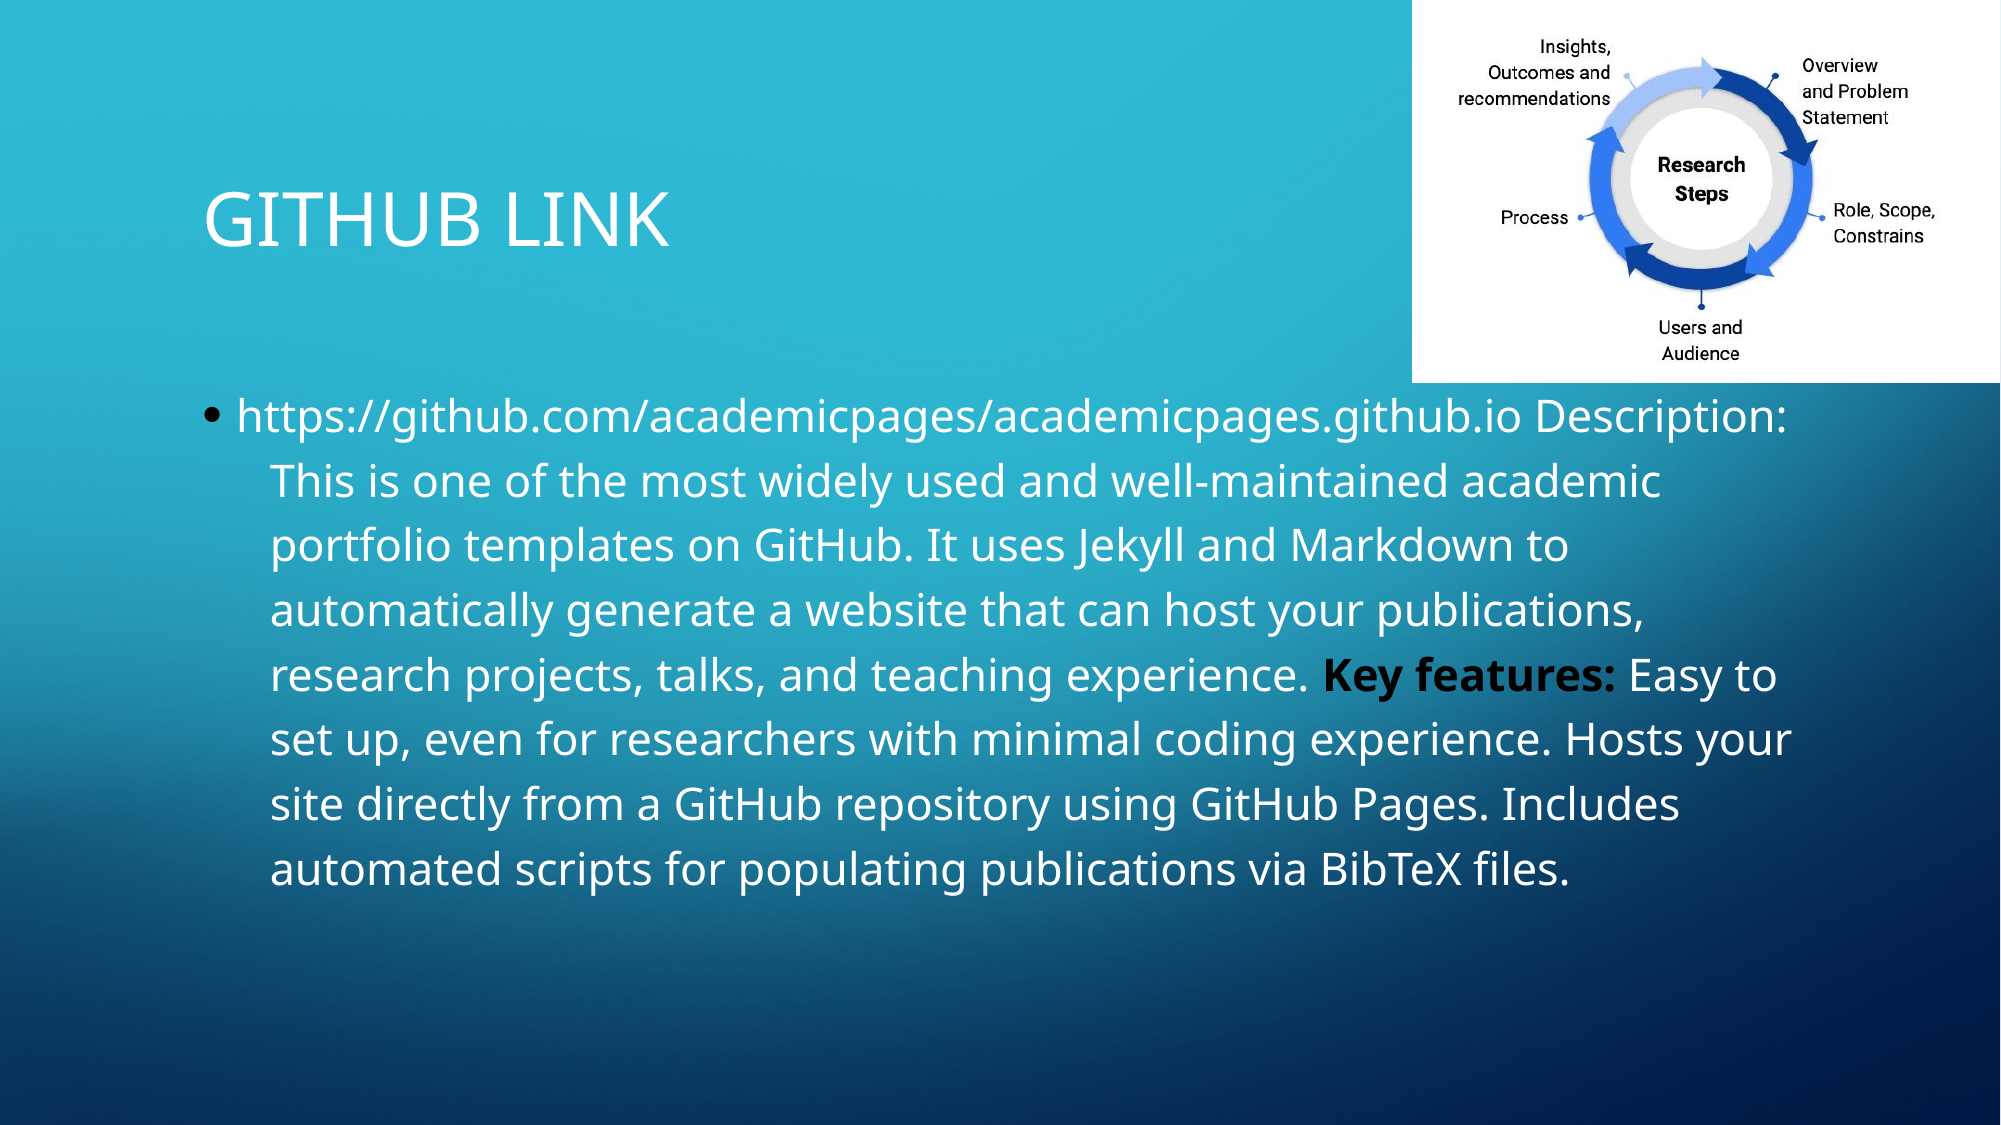

# GitHub link
https://github.com/academicpages/academicpages.github.io Description: This is one of the most widely used and well-maintained academic portfolio templates on GitHub. It uses Jekyll and Markdown to automatically generate a website that can host your publications, research projects, talks, and teaching experience. Key features: Easy to set up, even for researchers with minimal coding experience. Hosts your site directly from a GitHub repository using GitHub Pages. Includes automated scripts for populating publications via BibTeX files.